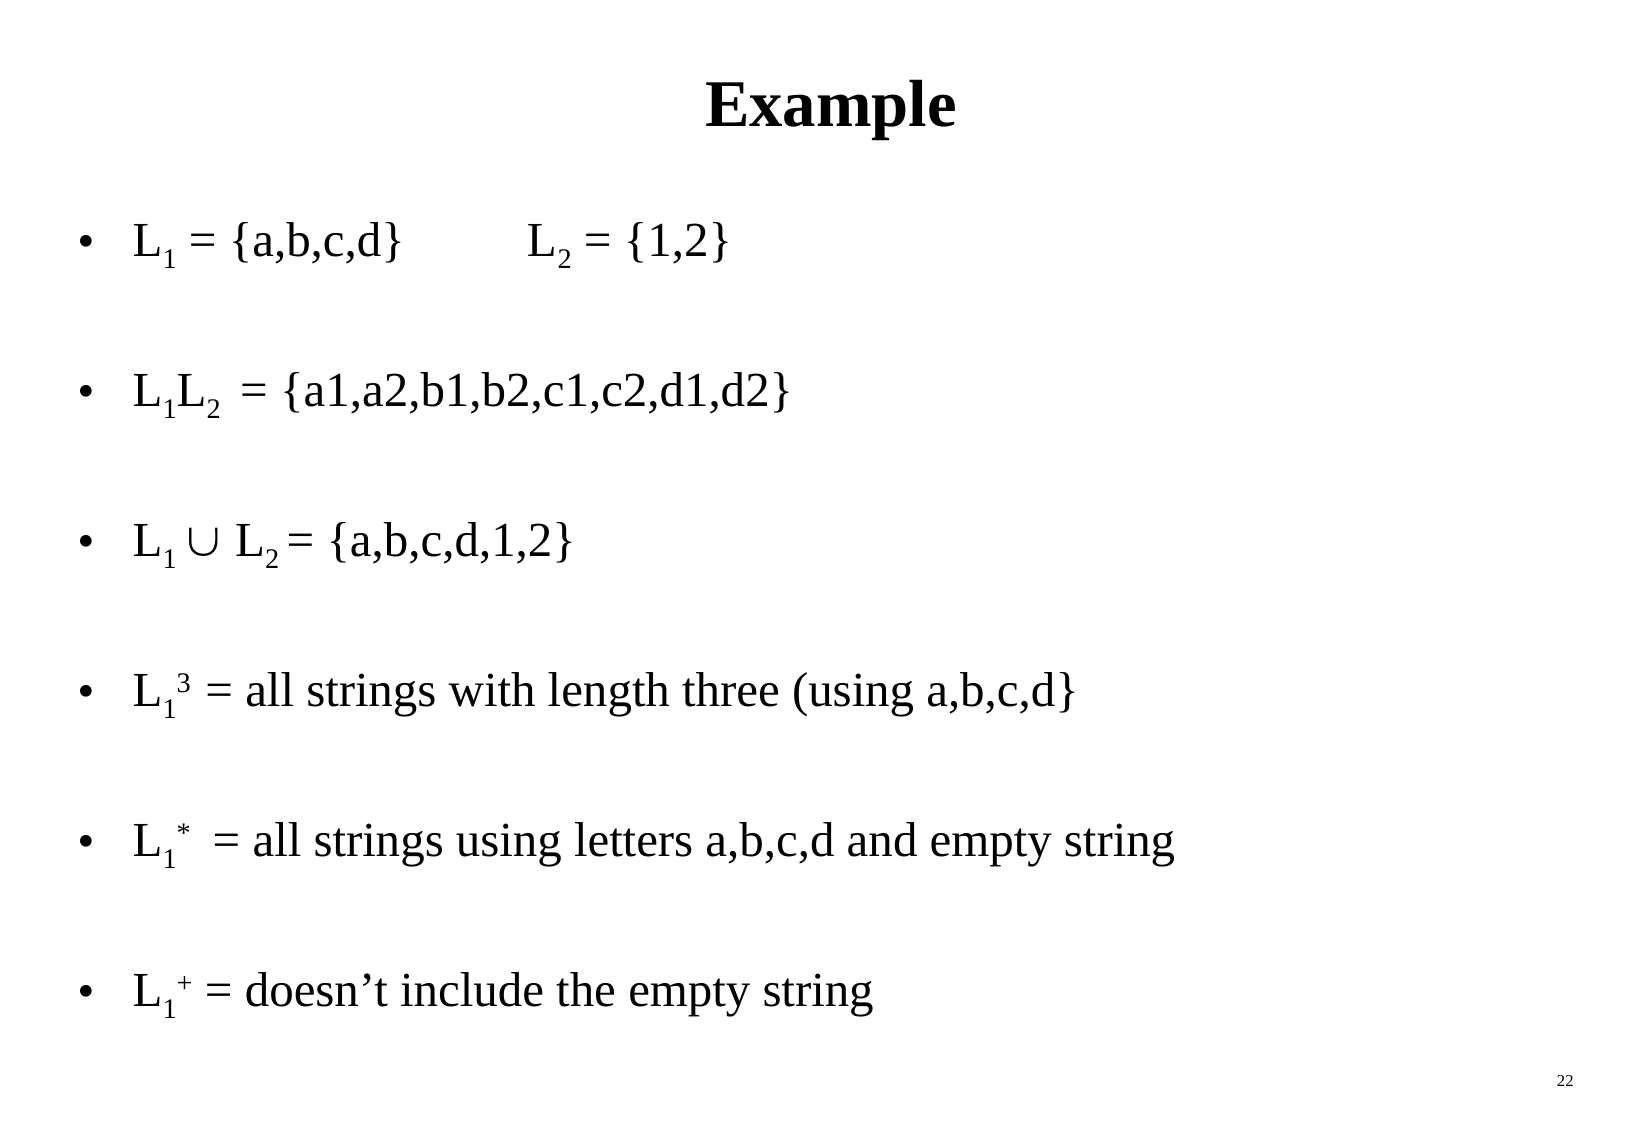

# Example
L1 = {a,b,c,d} L2 = {1,2}
L1L2 = {a1,a2,b1,b2,c1,c2,d1,d2}
L1  L2 = {a,b,c,d,1,2}
L13 = all strings with length three (using a,b,c,d}
L1* = all strings using letters a,b,c,d and empty string
L1+ = doesn’t include the empty string